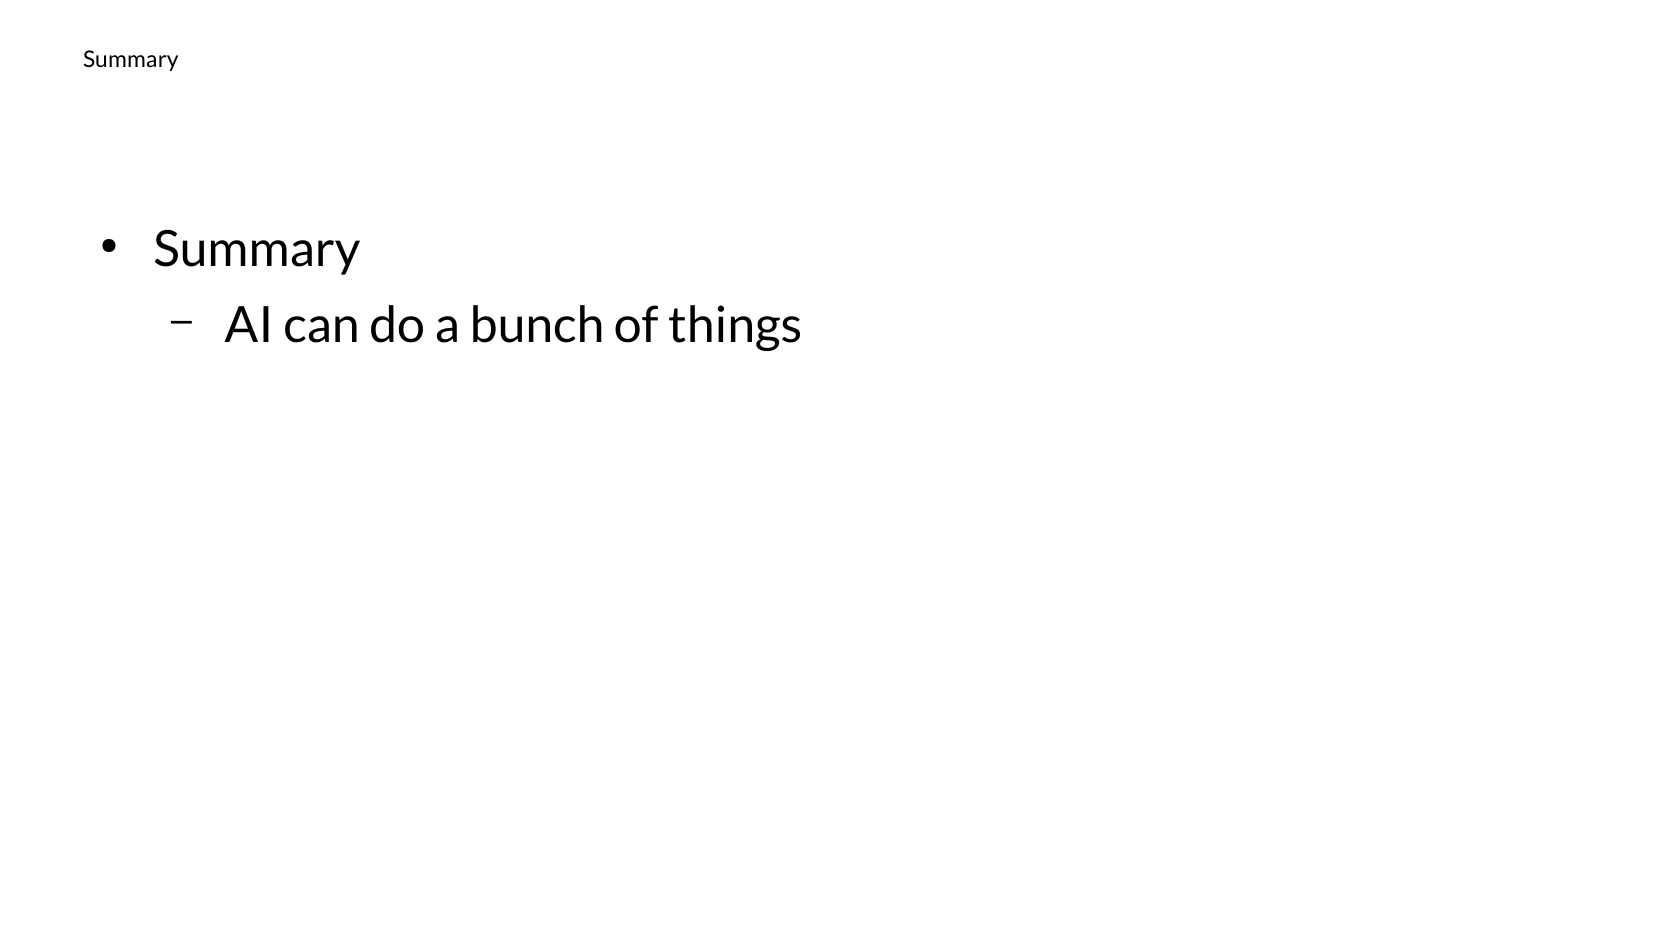

# Summary
Summary
AI can do a bunch of things